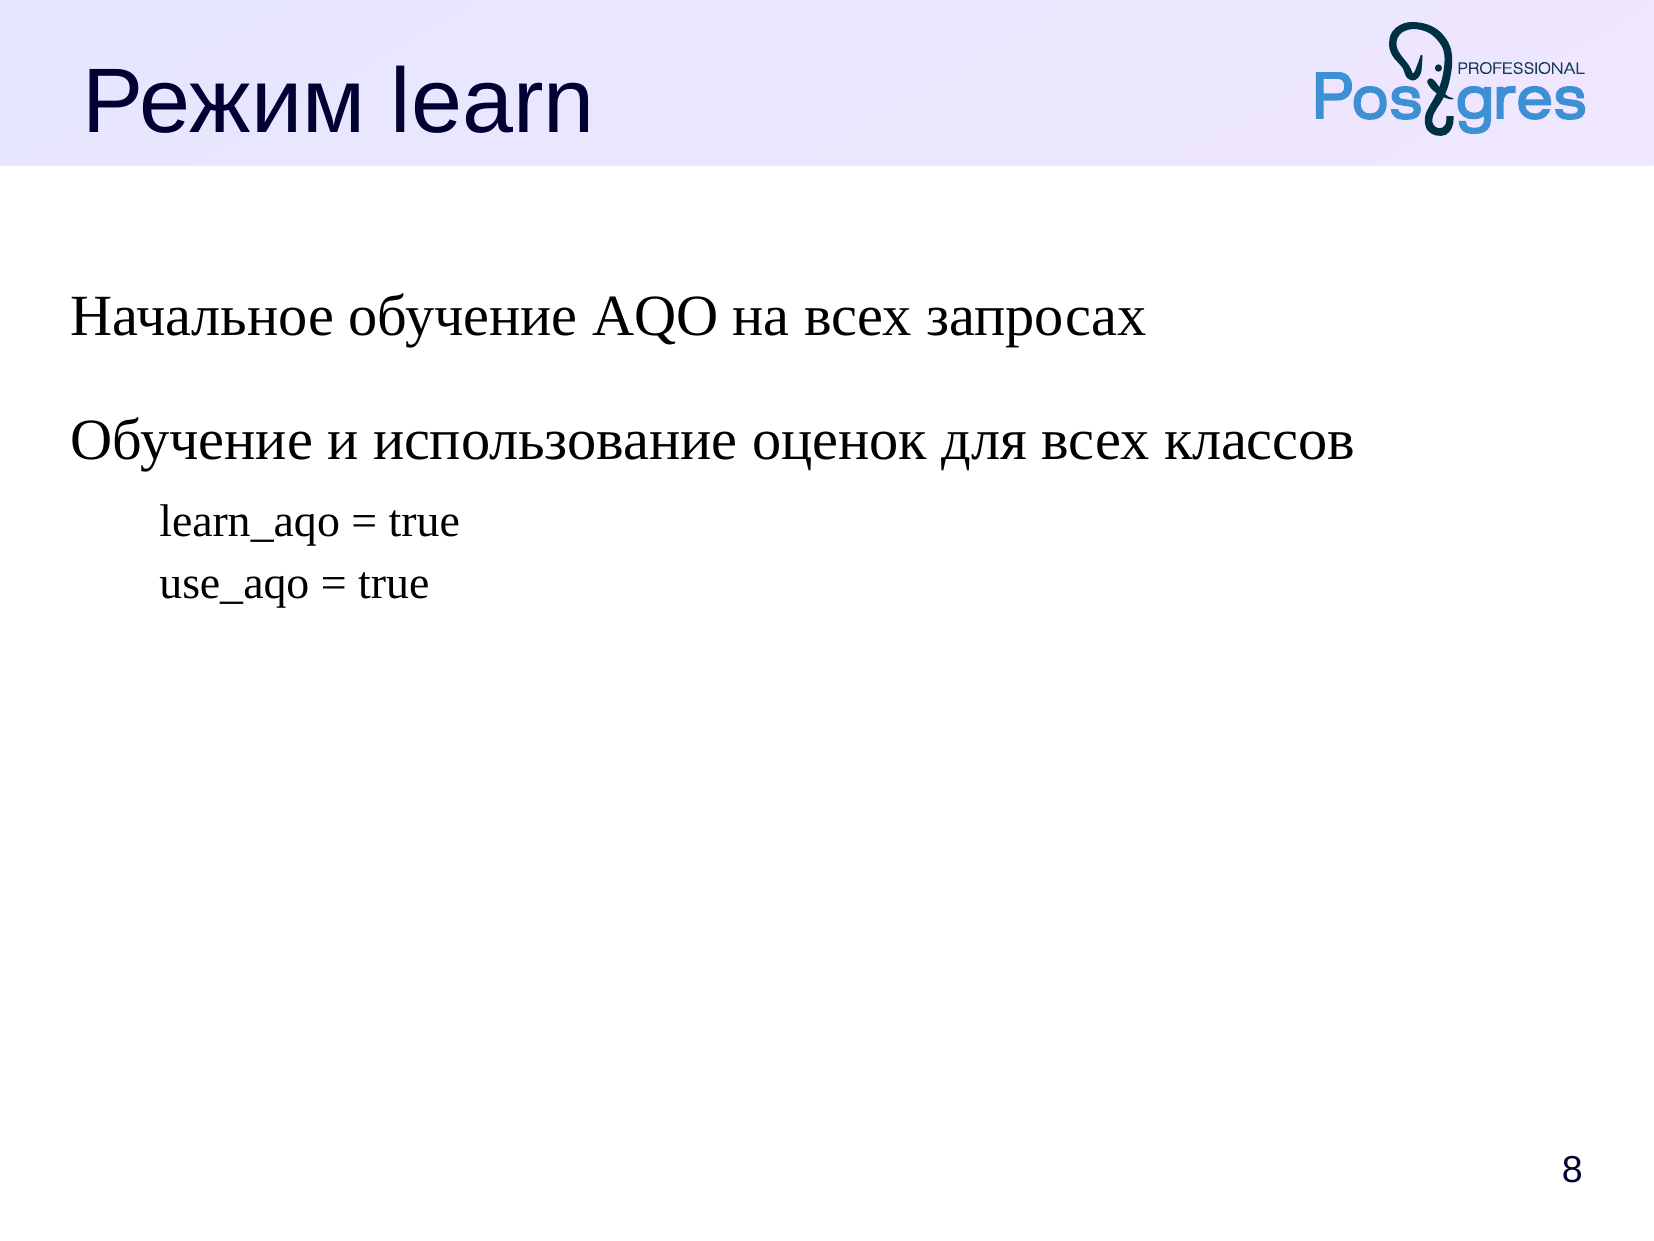

# Режим learn
Начальное обучение AQO на всех запросах
Обучение и использование оценок для всех классов
learn_aqo = true
use_aqo = true